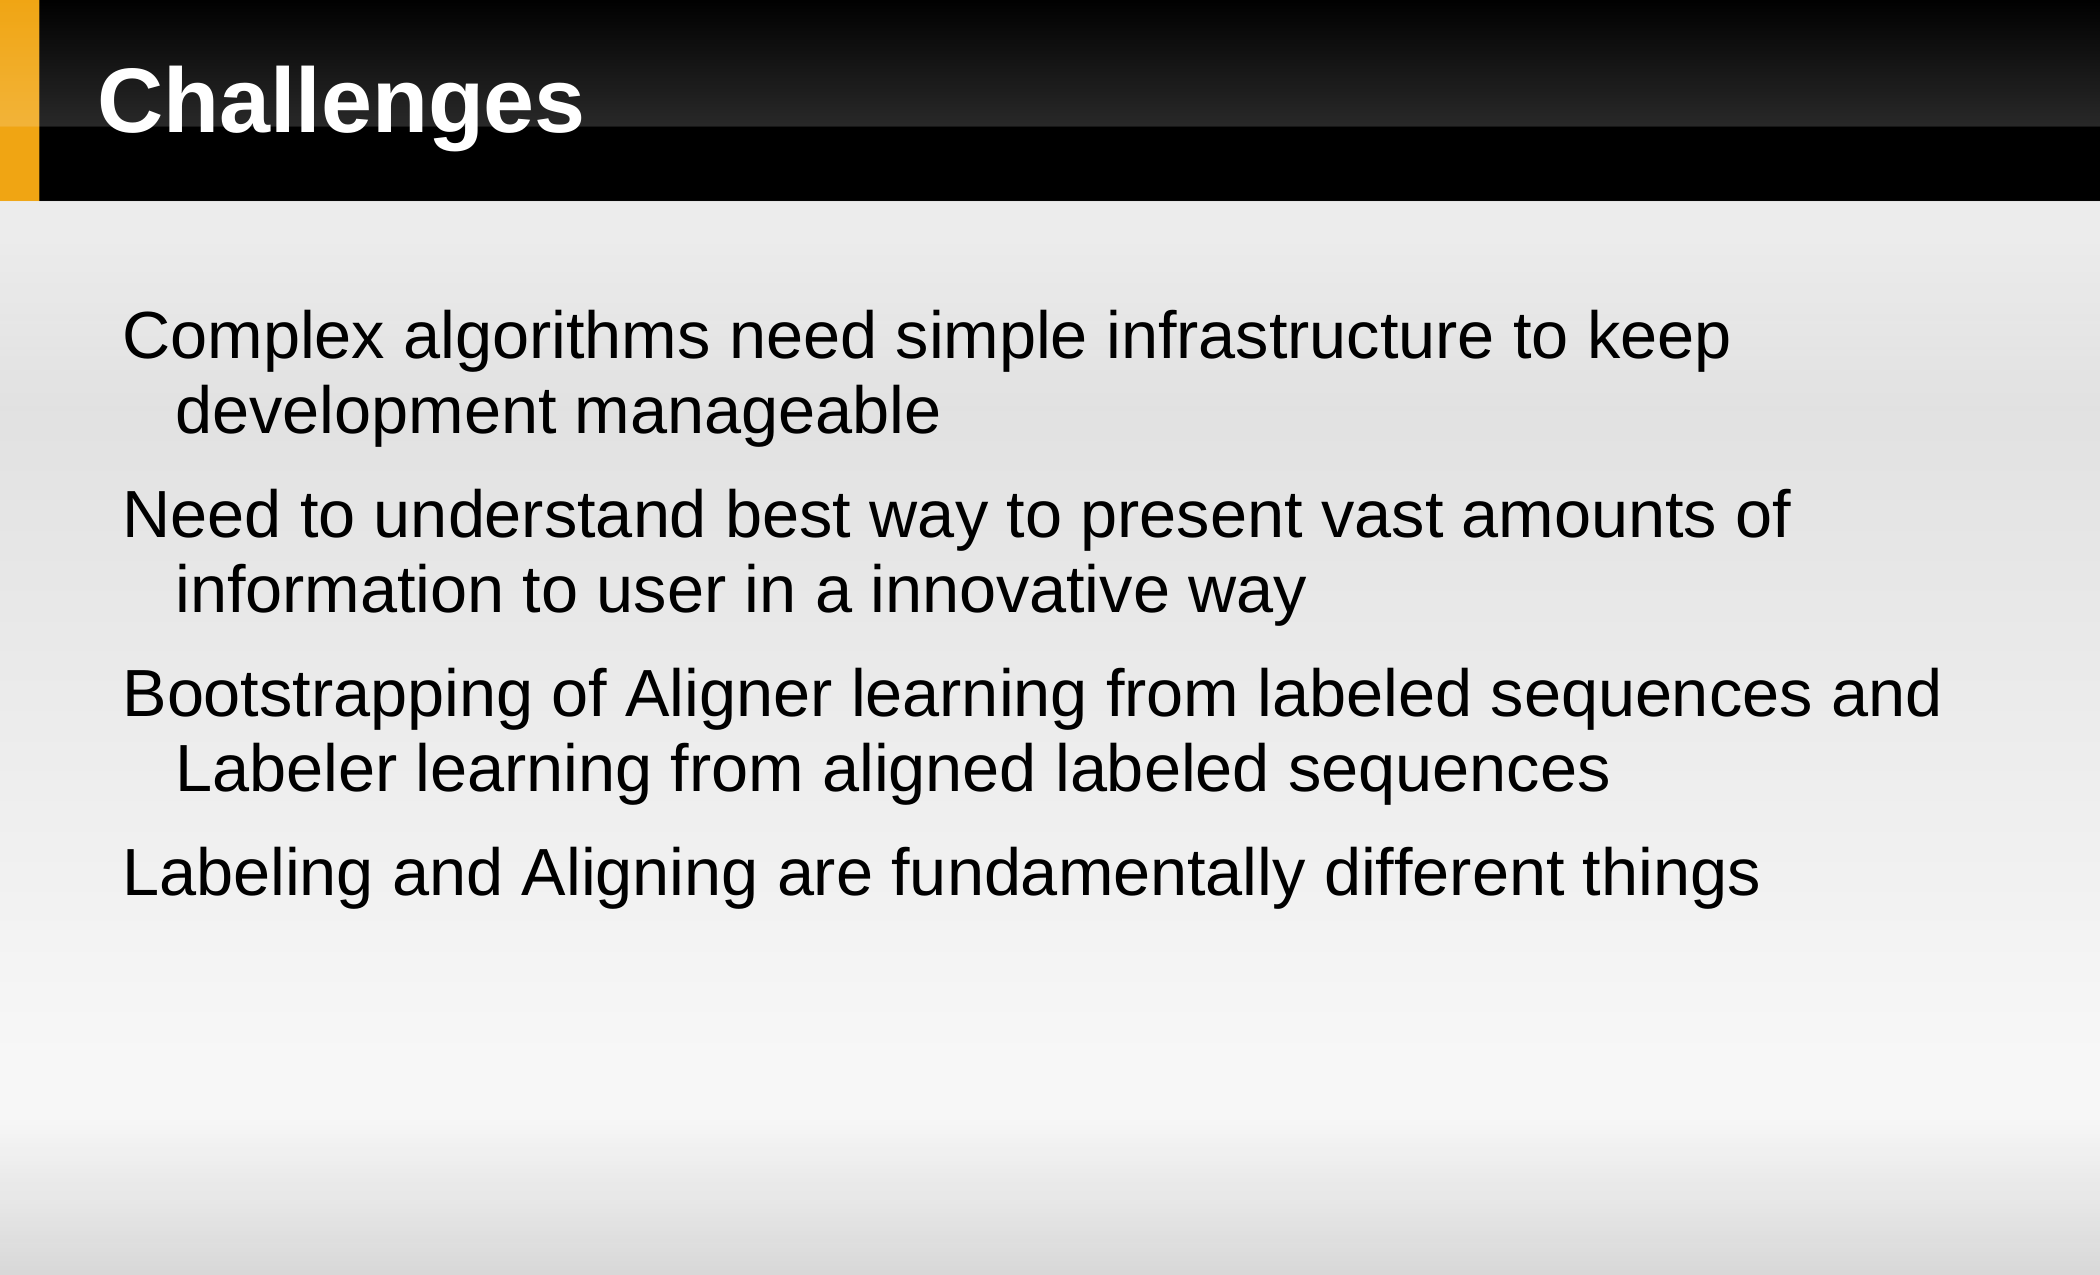

# Challenges
Complex algorithms need simple infrastructure to keep development manageable
Need to understand best way to present vast amounts of information to user in a innovative way
Bootstrapping of Aligner learning from labeled sequences and Labeler learning from aligned labeled sequences
Labeling and Aligning are fundamentally different things